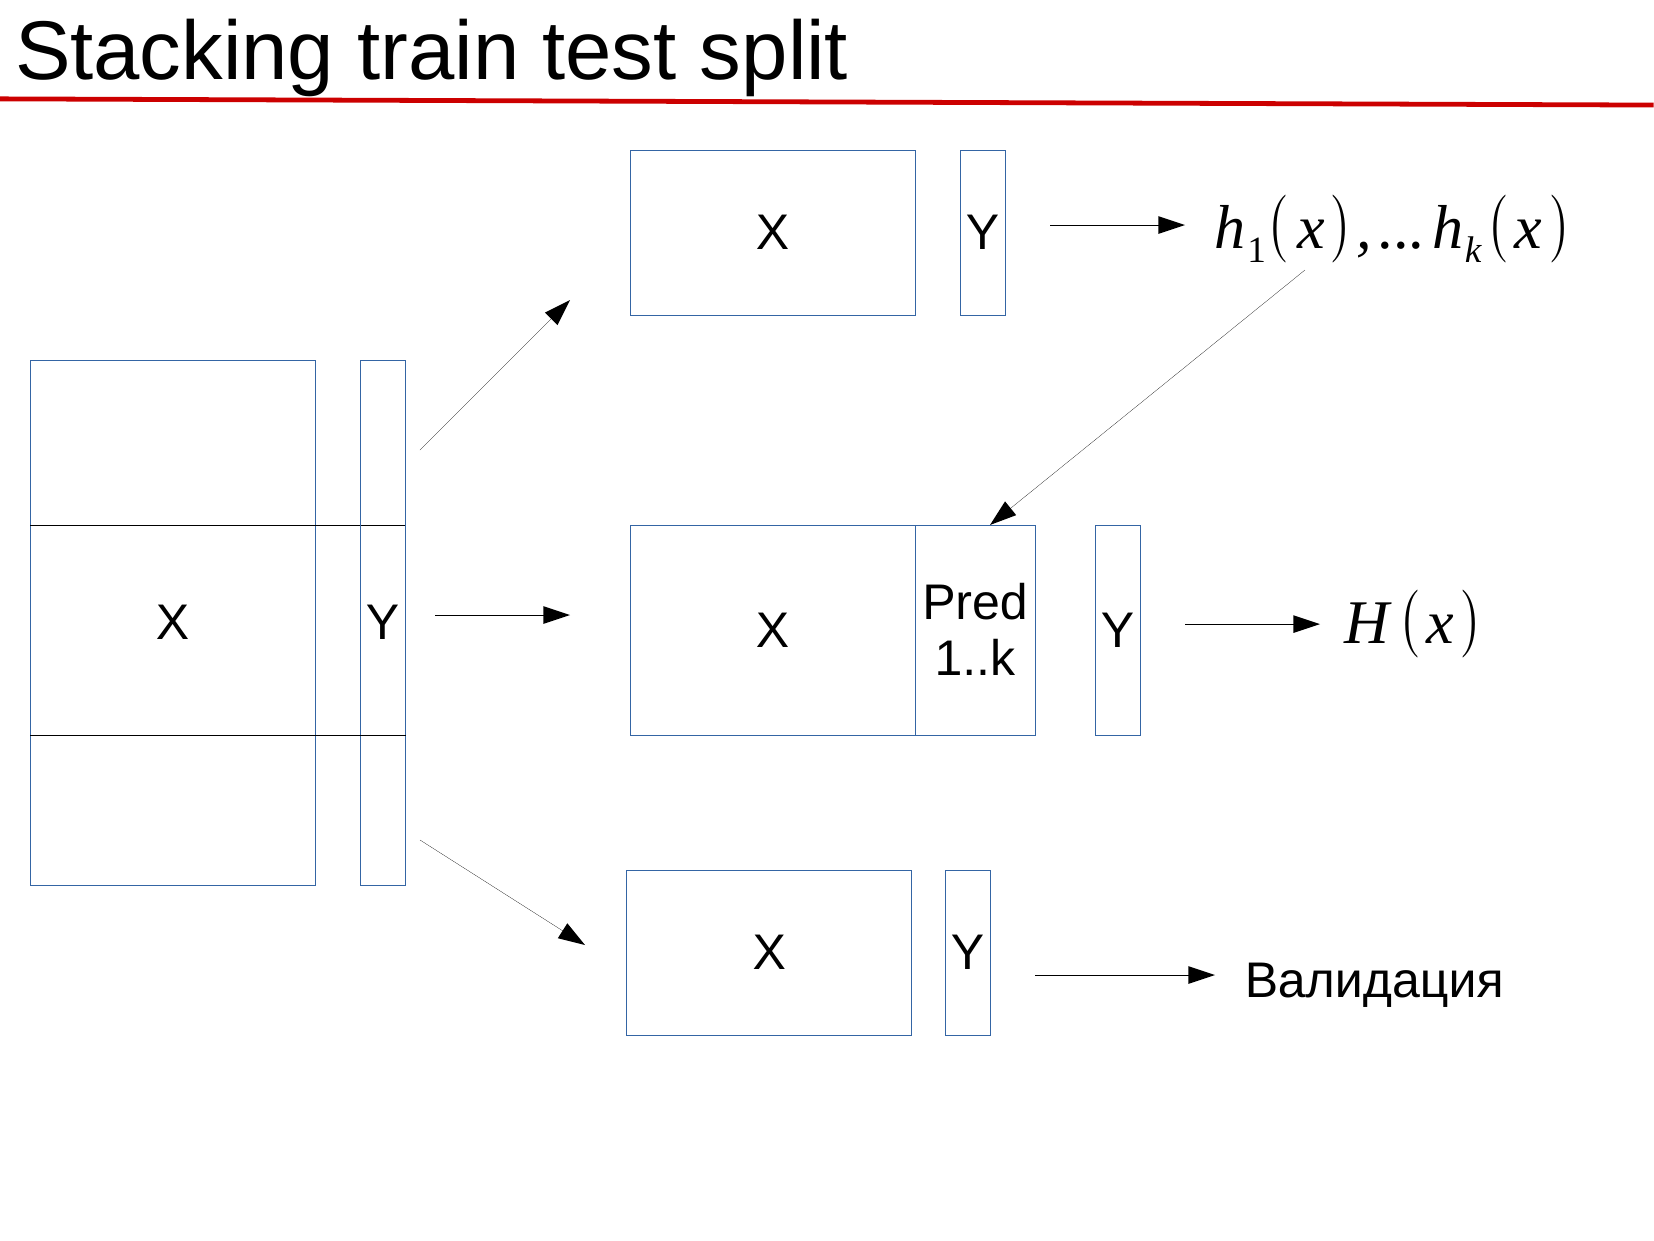

# Stacking train test split
| | | |
| --- | --- | --- |
| | | |
| | | |
| | | |
X
Y
X
Y
X
Pred
1..k
Y
X
Y
Валидация